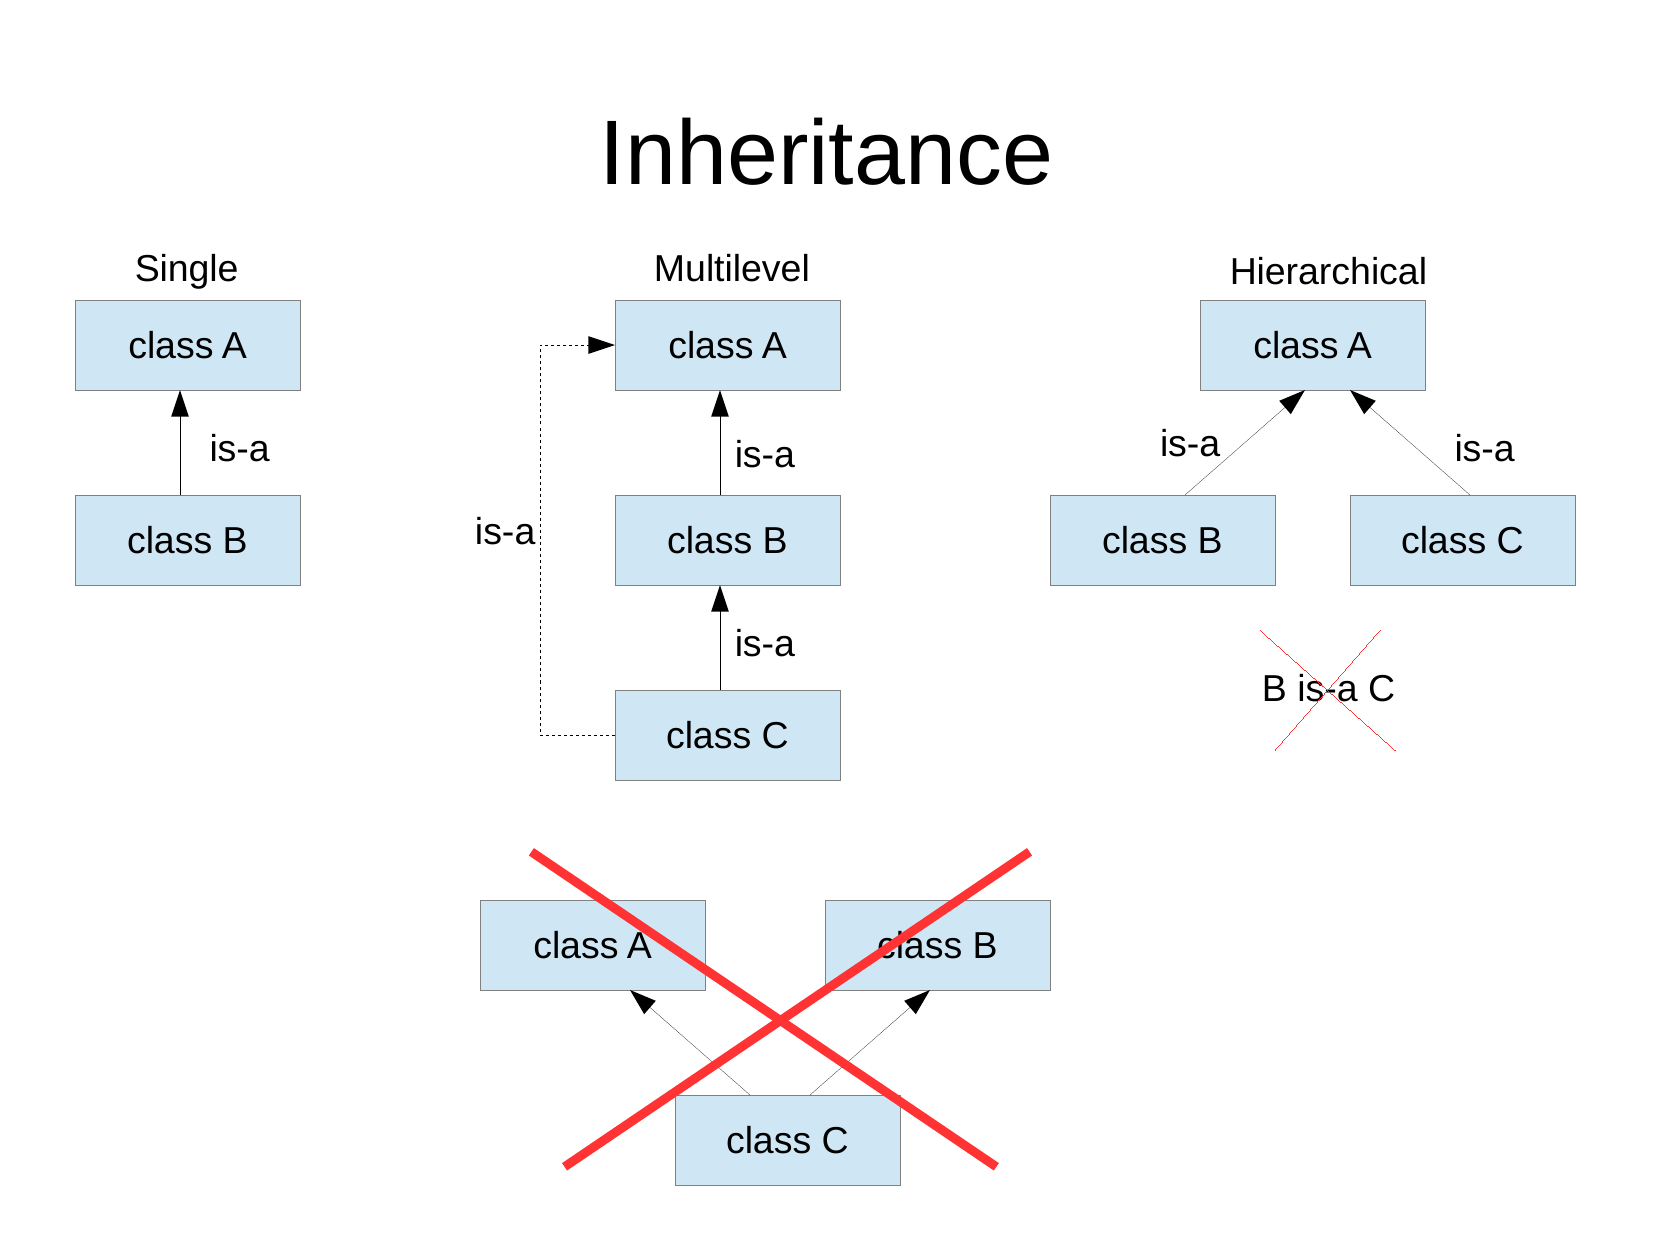

# Inheritance
Single
Multilevel
Hierarchical
class A
class A
class A
is-a
is-a
is-a
is-a
class B
class B
class B
class C
is-a
is-a
B is-a C
class C
class A
class B
class C